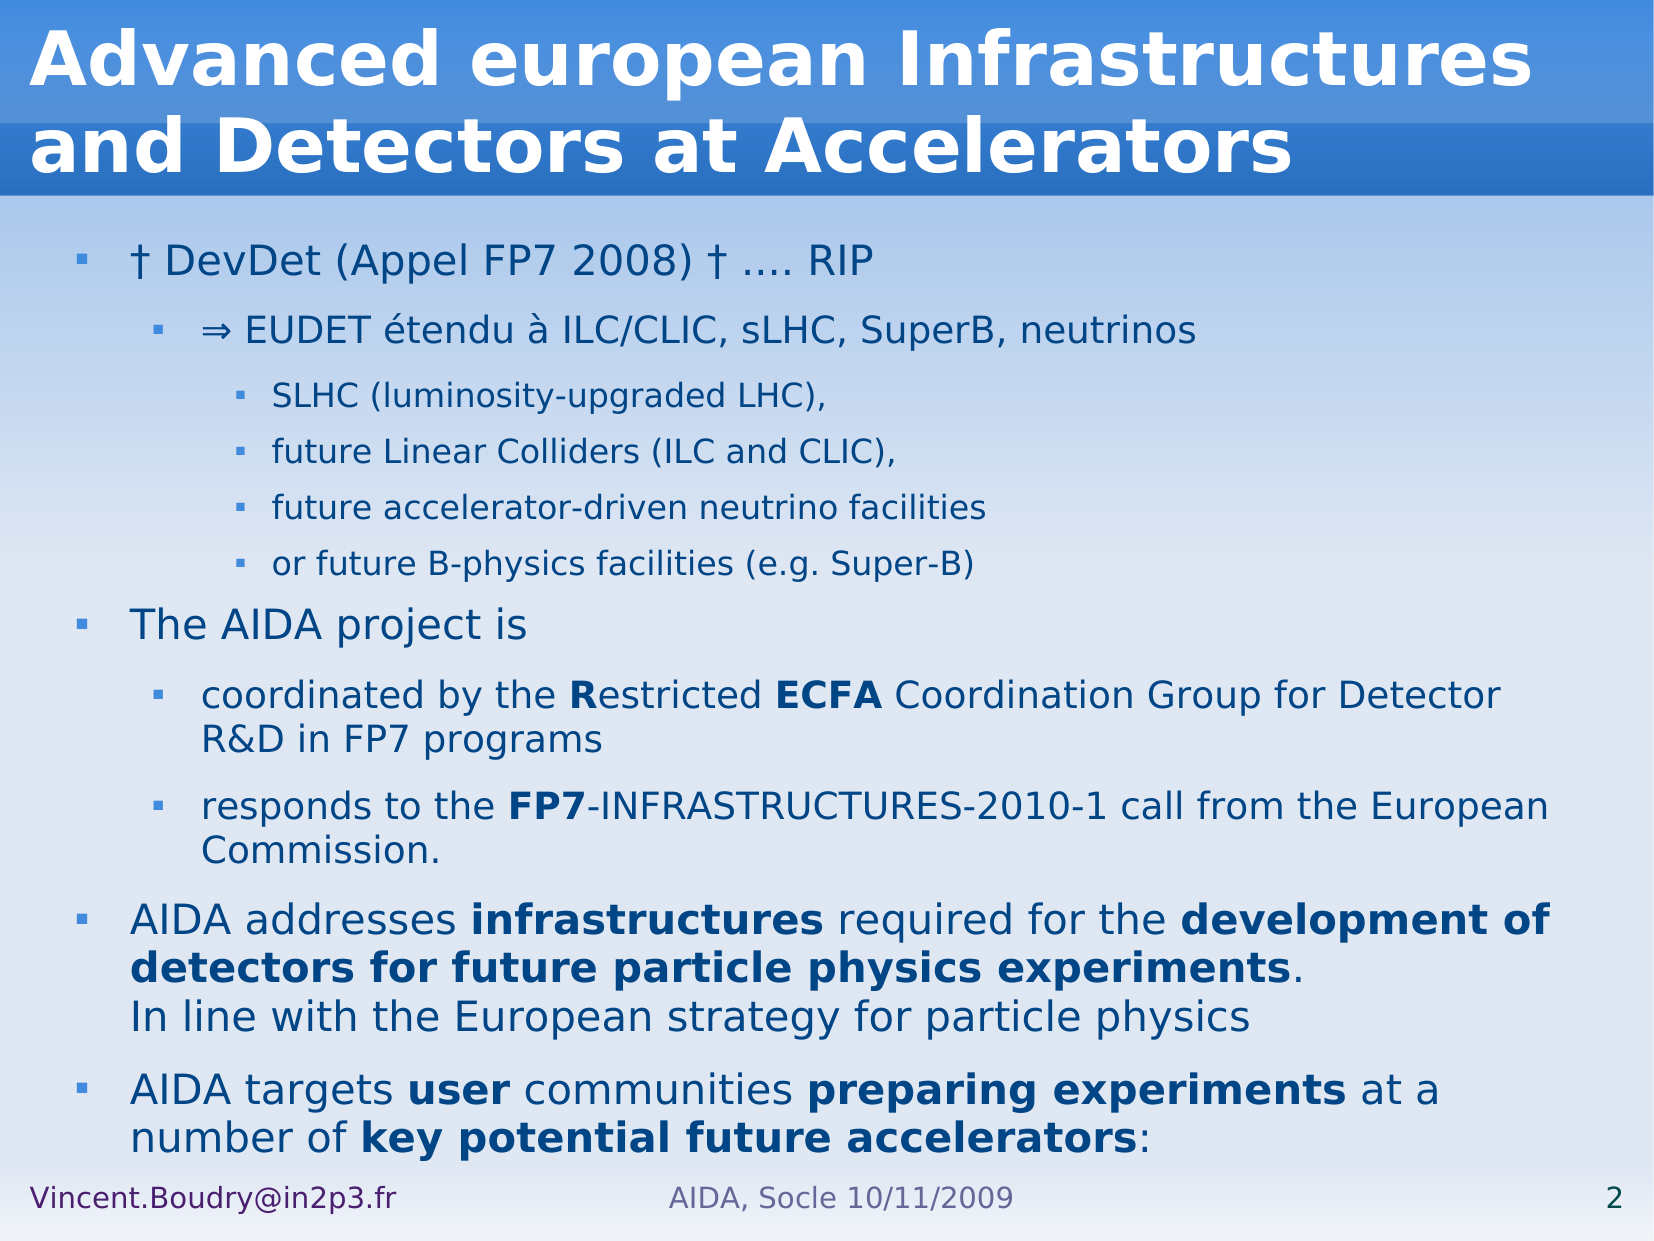

# Advanced european Infrastructures and Detectors at Accelerators
† DevDet (Appel FP7 2008) † .... RIP
⇒ EUDET étendu à ILC/CLIC, sLHC, SuperB, neutrinos
SLHC (luminosity-upgraded LHC),
future Linear Colliders (ILC and CLIC),
future accelerator-driven neutrino facilities
or future B-physics facilities (e.g. Super-B)
The AIDA project is
coordinated by the Restricted ECFA Coordination Group for Detector R&D in FP7 programs
responds to the FP7-INFRASTRUCTURES-2010-1 call from the European Commission.
AIDA addresses infrastructures required for the development of detectors for future particle physics experiments.
In line with the European strategy for particle physics
AIDA targets user communities preparing experiments at a number of key potential future accelerators:
AIDA, Socle 10/11/2009
2